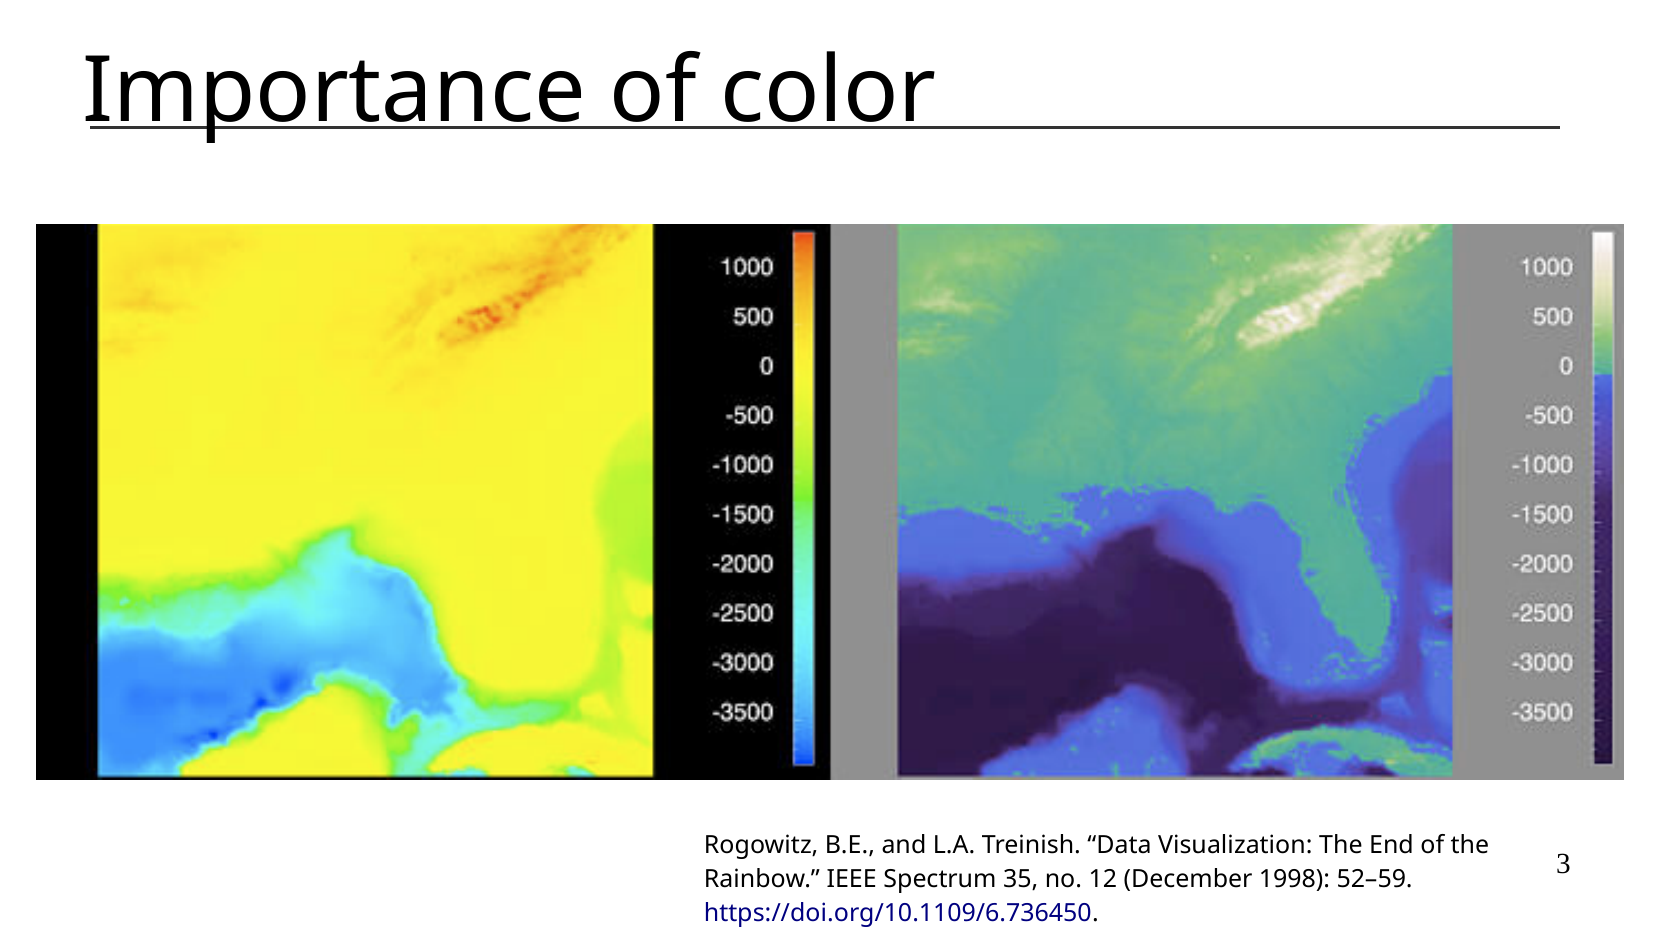

# Importance of color
Rogowitz, B.E., and L.A. Treinish. “Data Visualization: The End of the Rainbow.” IEEE Spectrum 35, no. 12 (December 1998): 52–59. https://doi.org/10.1109/6.736450.
3